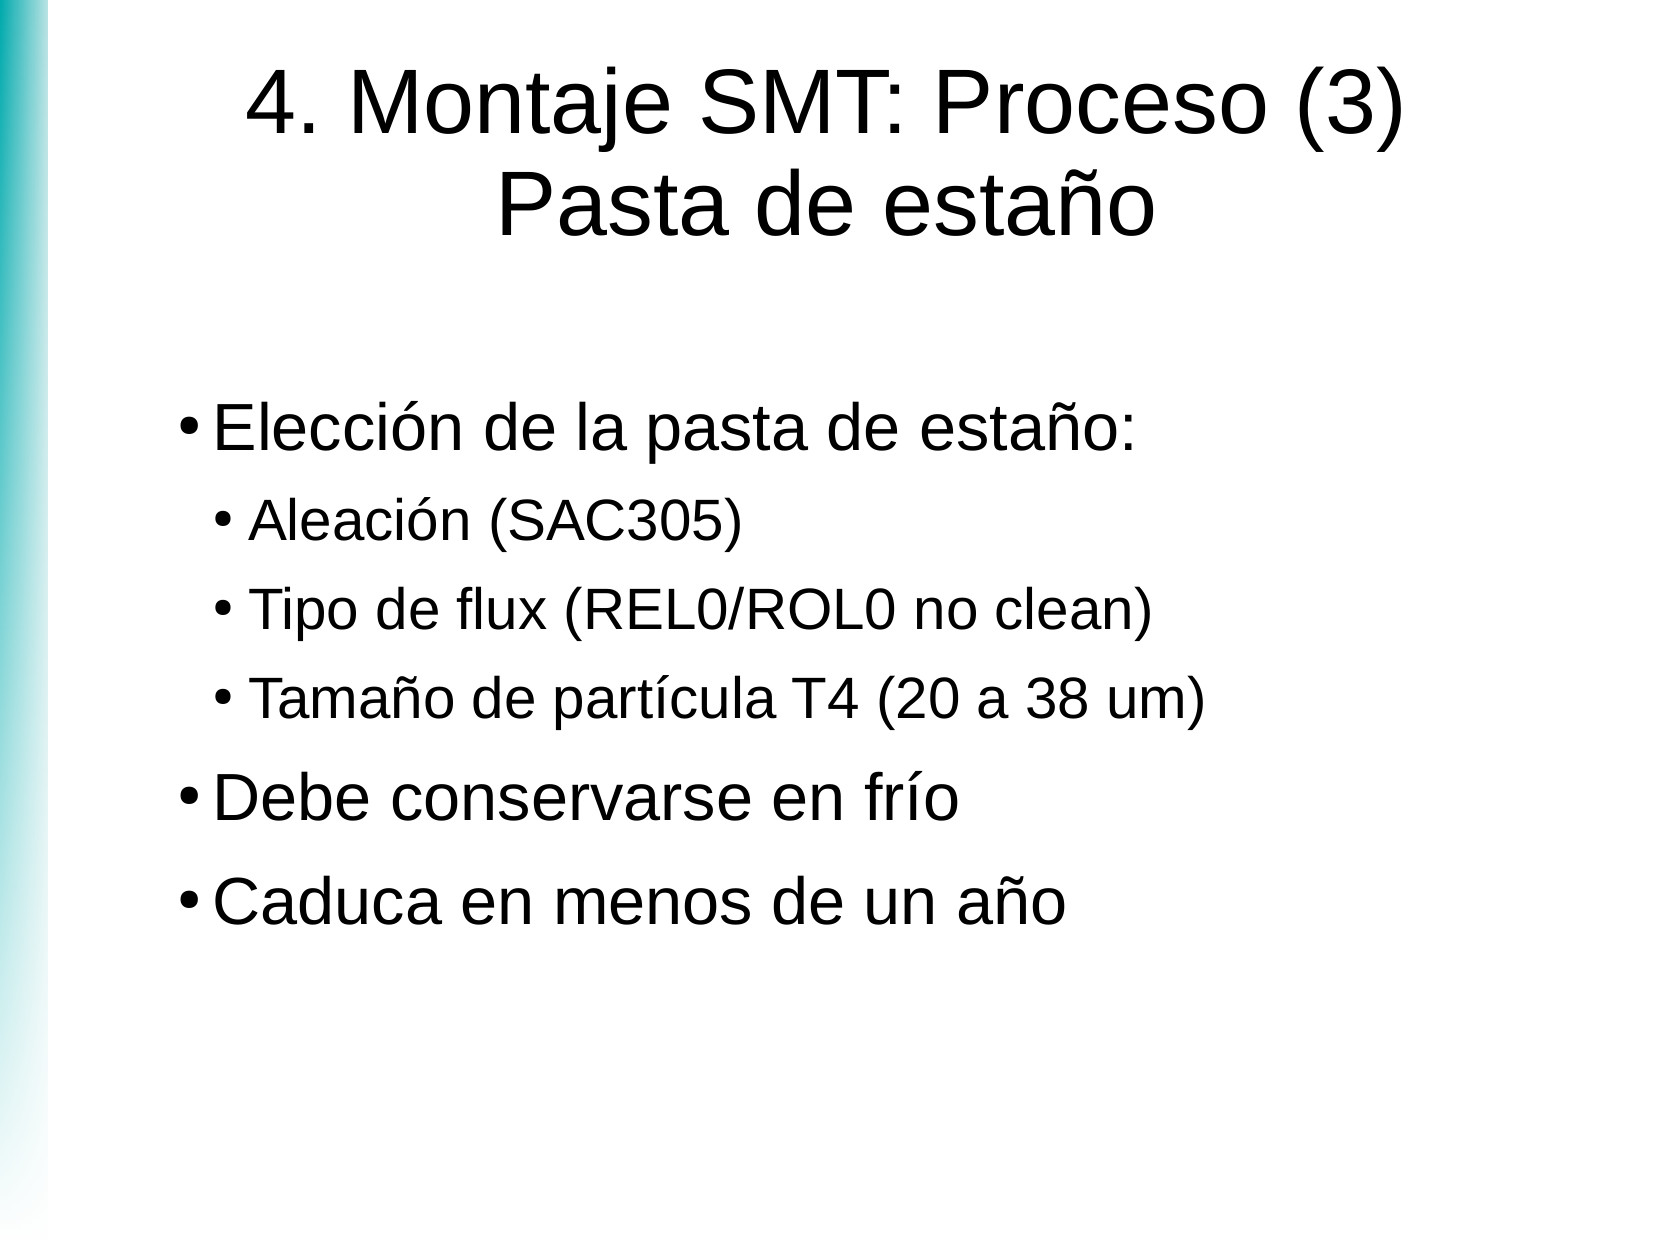

# 4. Montaje SMT: Proceso (3) Pasta de estaño
Elección de la pasta de estaño:
Aleación (SAC305)
Tipo de flux (REL0/ROL0 no clean)
Tamaño de partícula T4 (20 a 38 um)
Debe conservarse en frío
Caduca en menos de un año